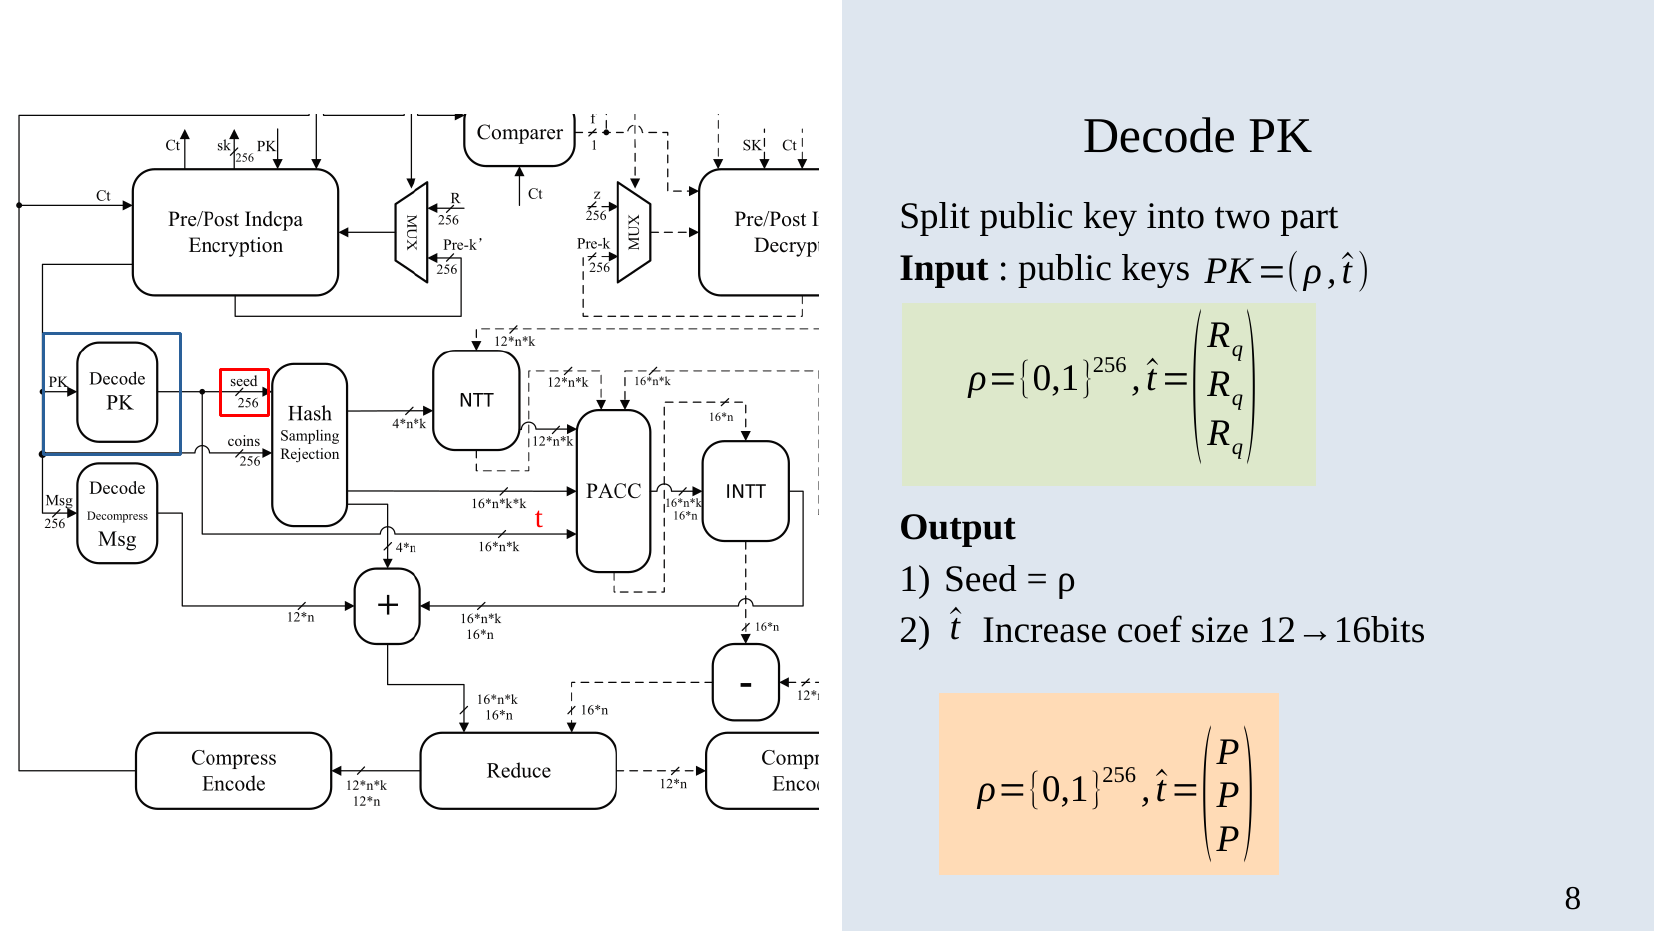

# Decode PK
Split public key into two part
Input : public keys
Output
 Seed = ρ
 Increase coef size 12→16bits
t
8